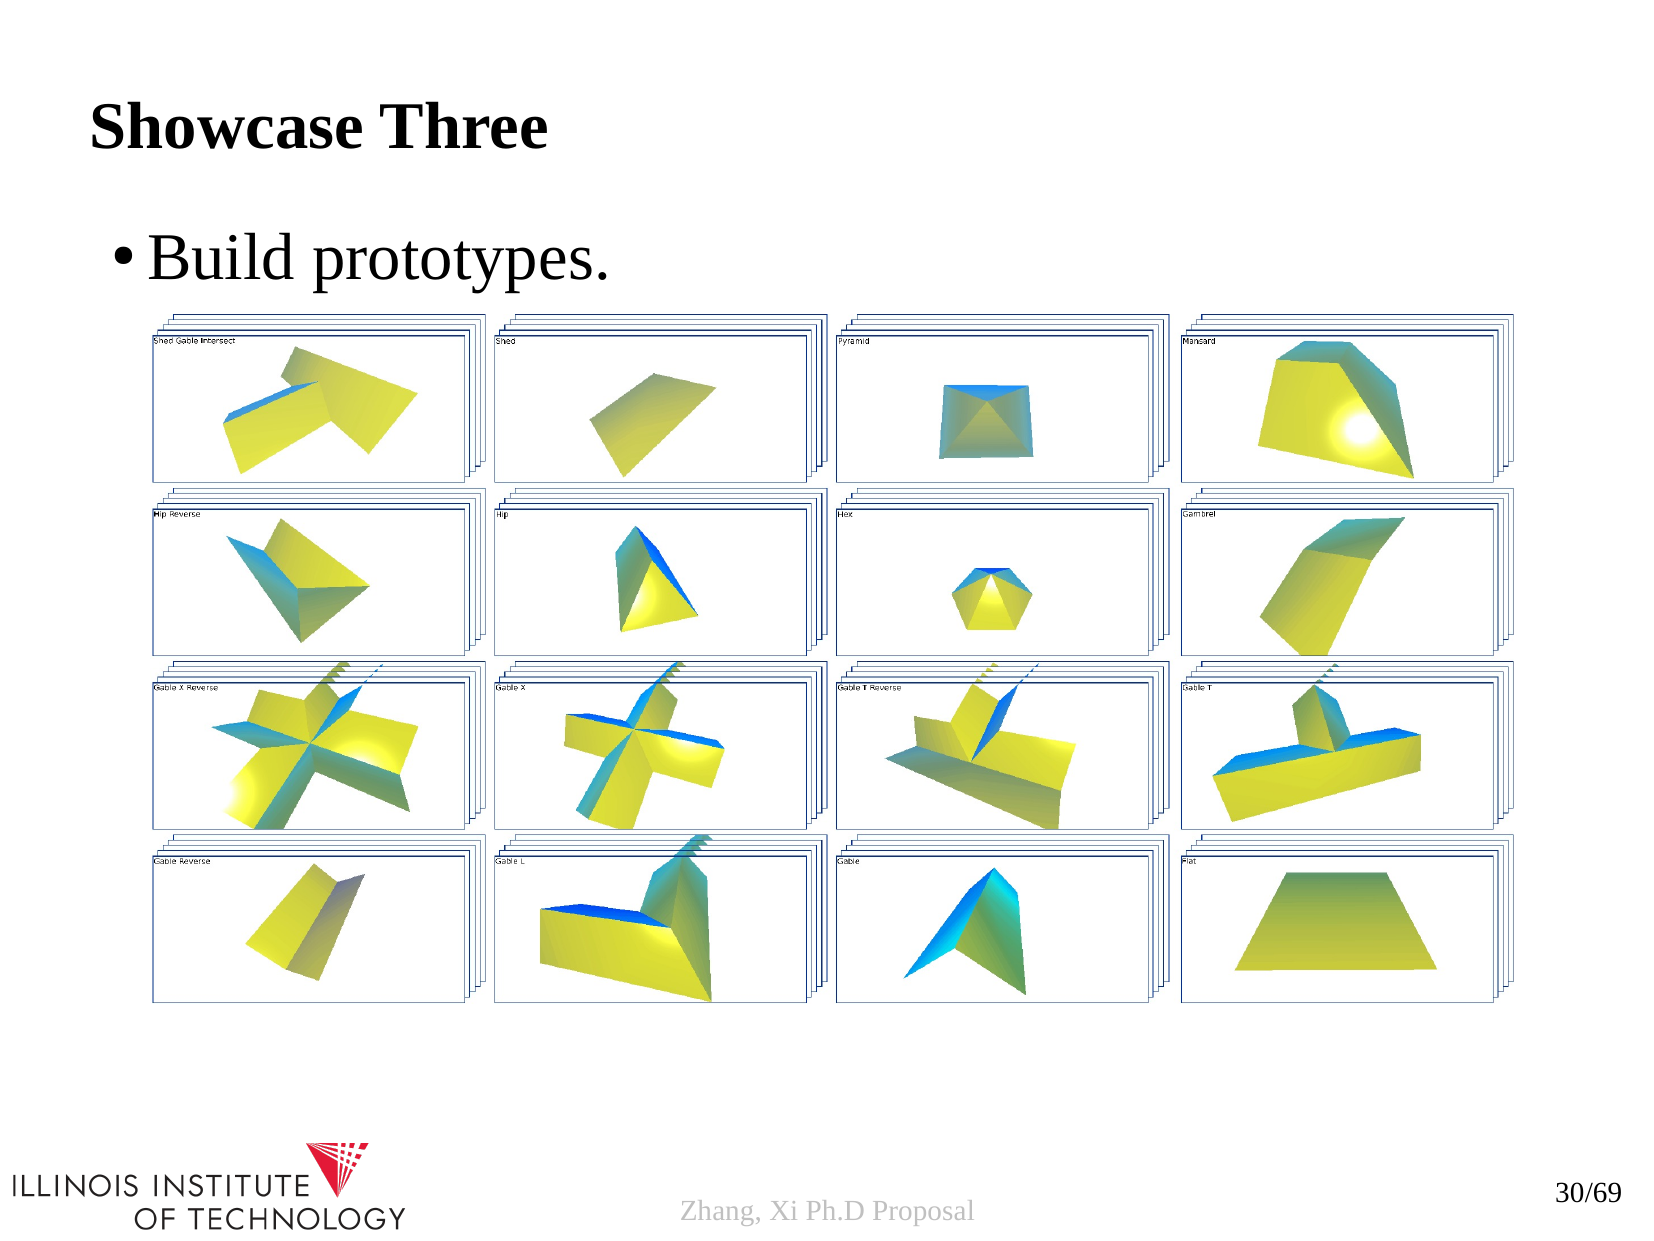

Showcase Three
Build prototypes.
30
Zhang, Xi Ph.D Proposal